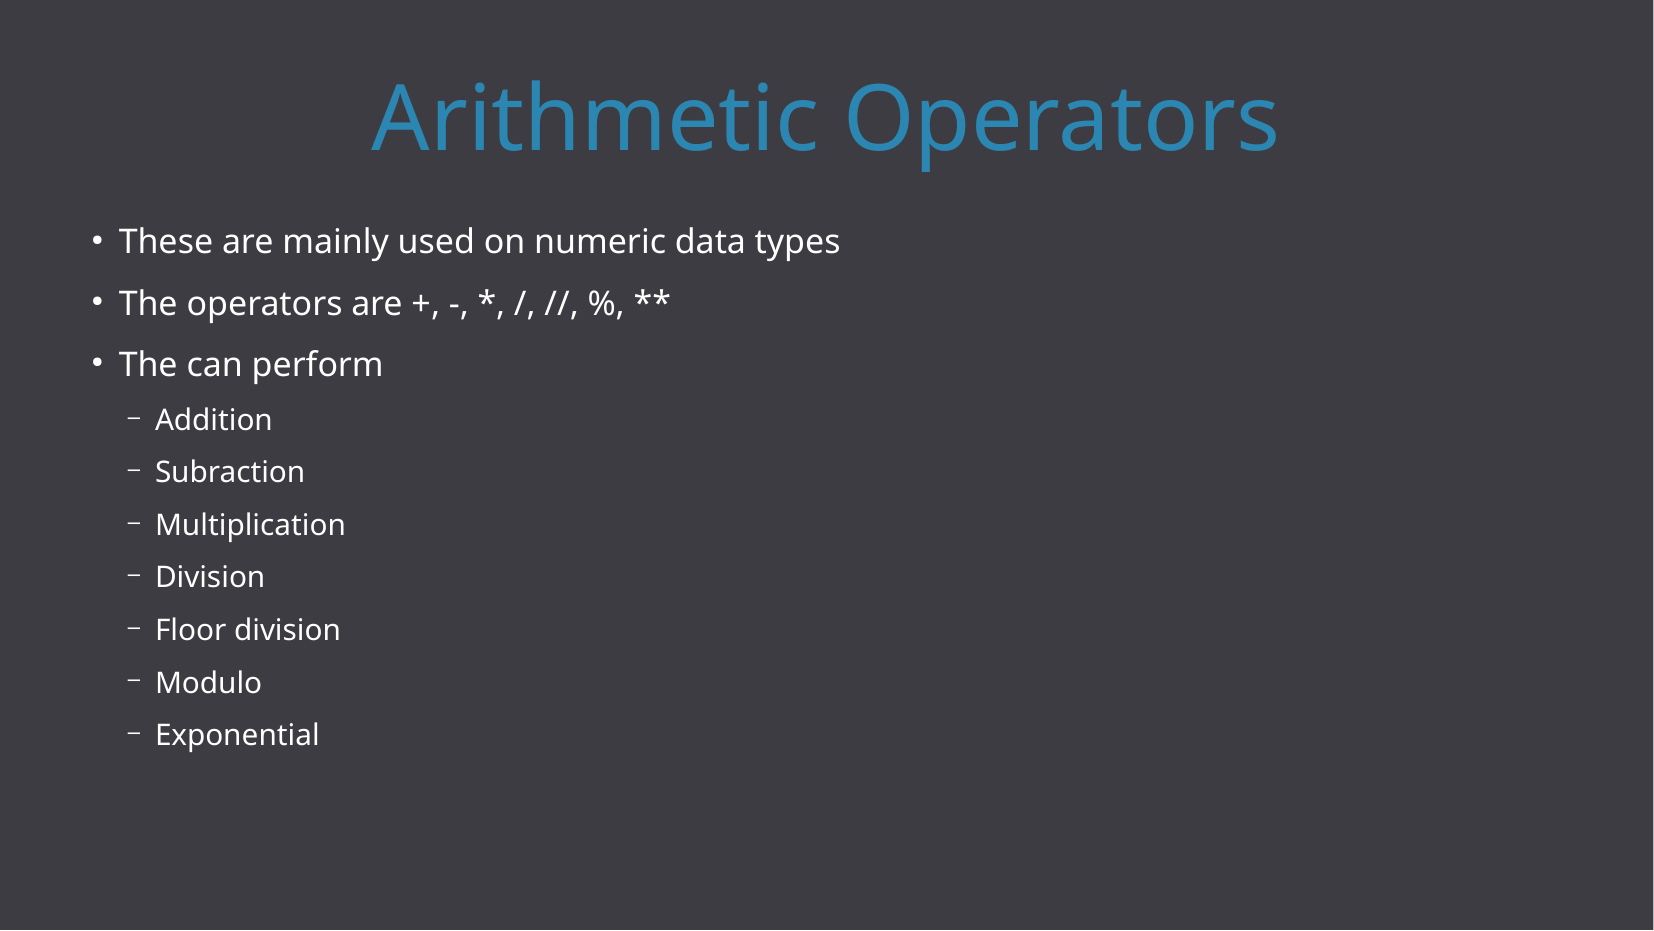

# Arithmetic Operators
These are mainly used on numeric data types
The operators are +, -, *, /, //, %, **
The can perform
Addition
Subraction
Multiplication
Division
Floor division
Modulo
Exponential